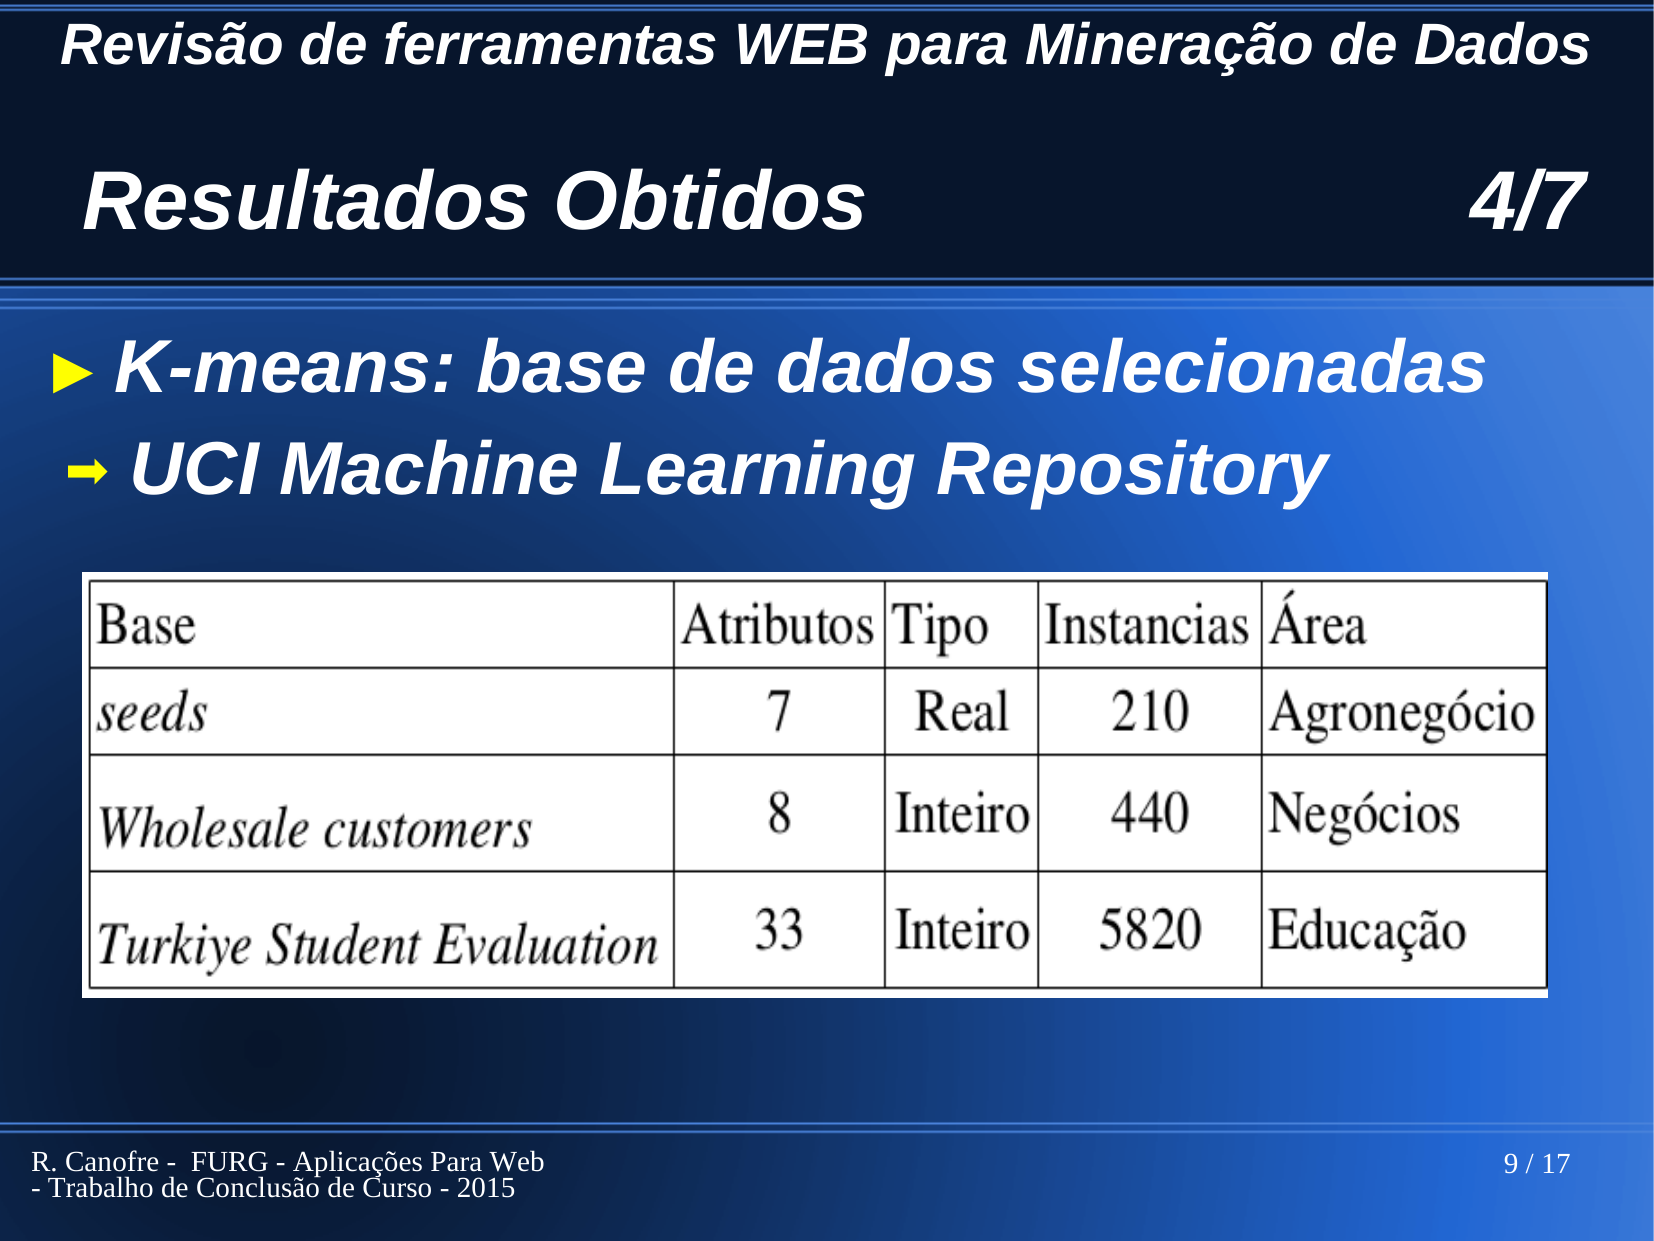

Revisão de ferramentas WEB para Mineração de Dados
# Resultados Obtidos 4/7
 K-means: base de dados selecionadas
 UCI Machine Learning Repository
R. Canofre - FURG - Aplicações Para Web - Trabalho de Conclusão de Curso - 2015
9